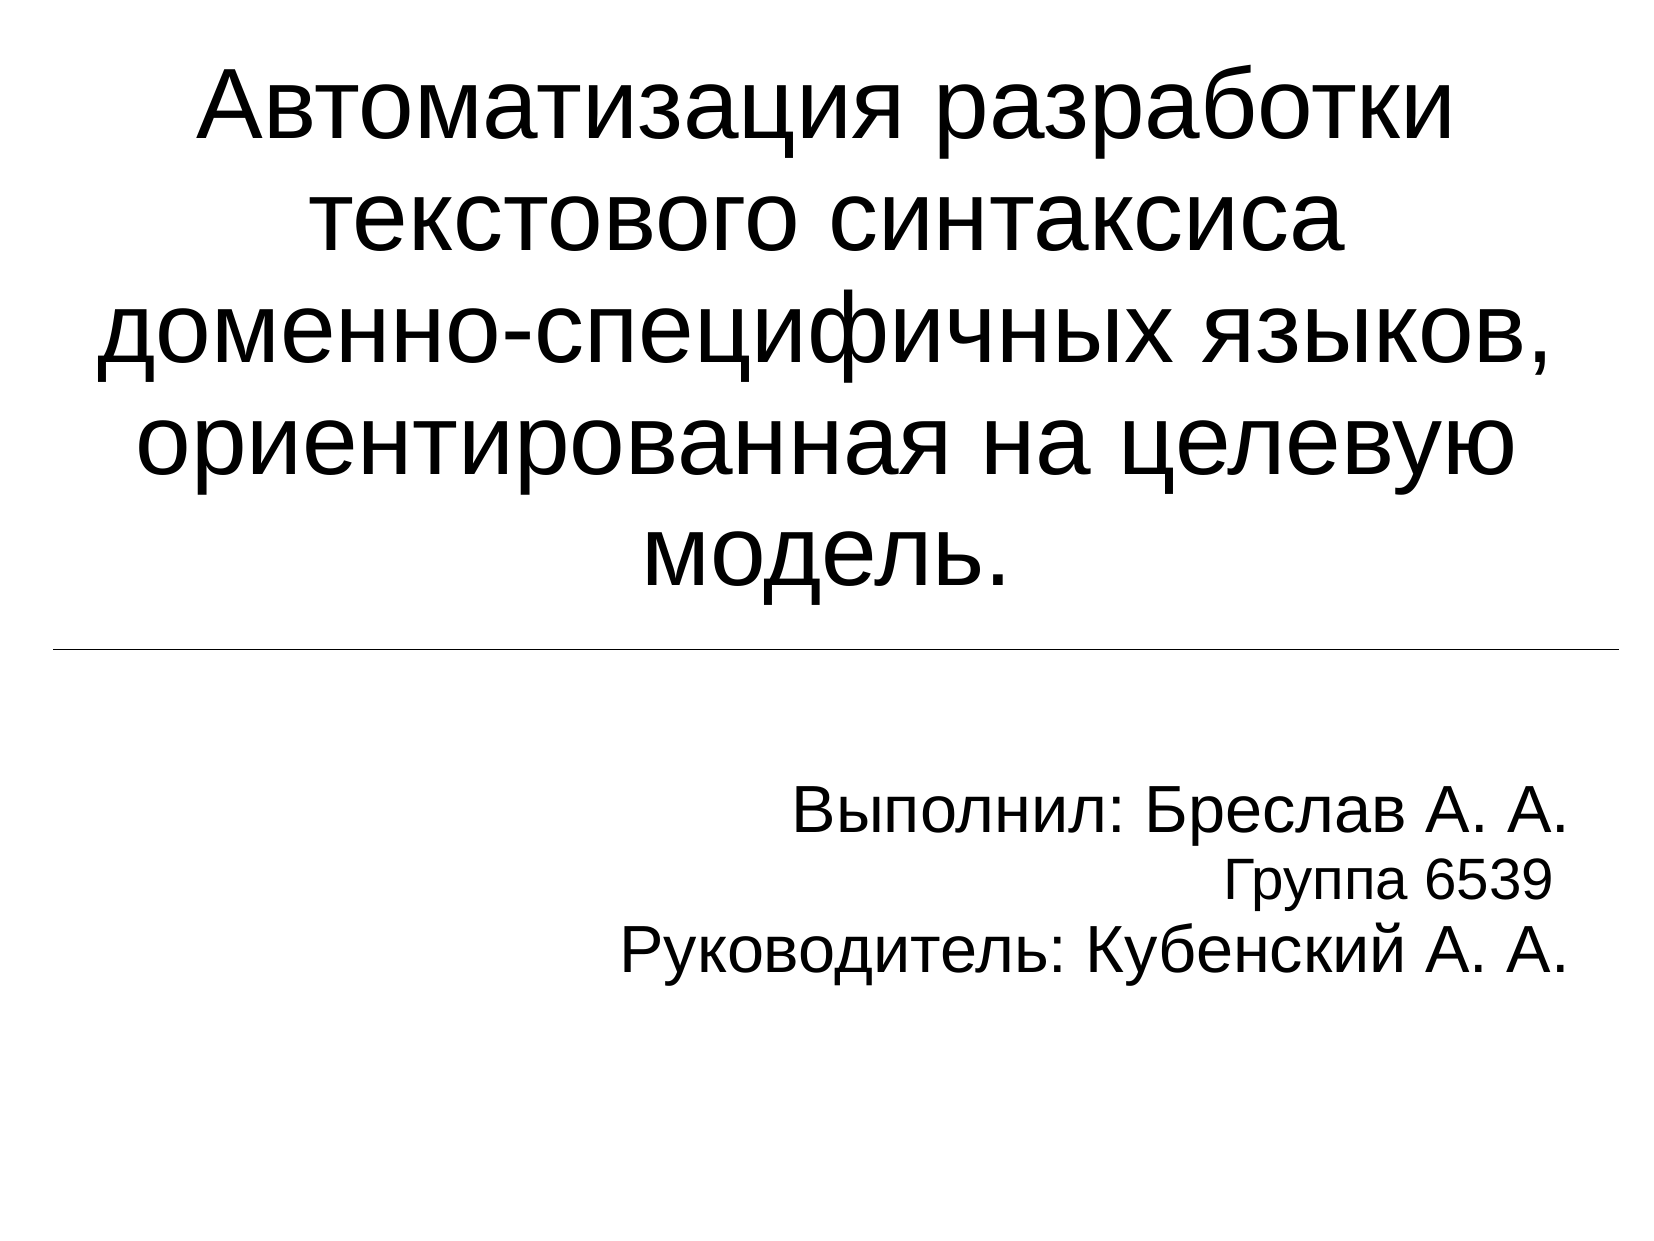

# Автоматизация разработки текстового синтаксиса доменно-специфичных языков, ориентированная на целевую модель.
Выполнил: Бреслав А. А.
Группа 6539
Руководитель: Кубенский А. А.